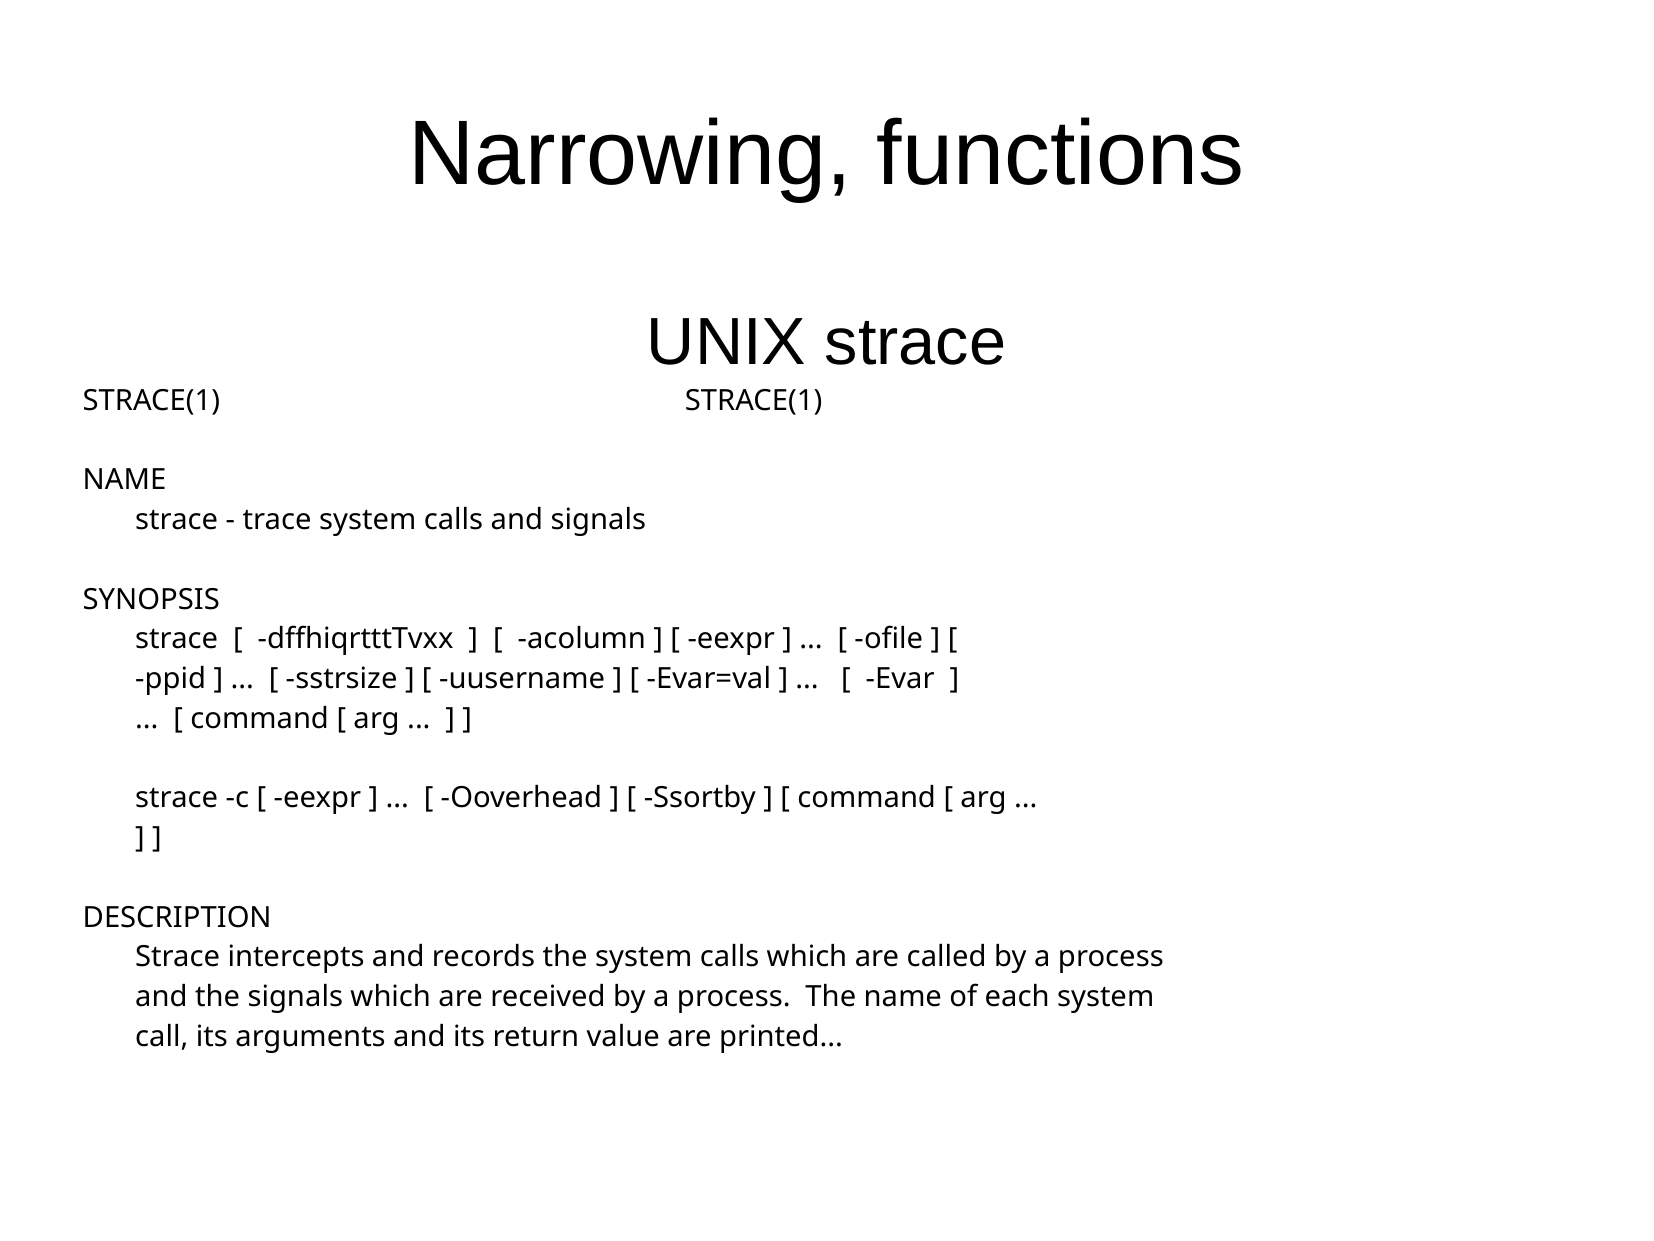

# Narrowing, functions
UNIX strace
STRACE(1) STRACE(1)
NAME
 strace - trace system calls and signals
SYNOPSIS
 strace [ -dffhiqrtttTvxx ] [ -acolumn ] [ -eexpr ] ... [ -ofile ] [
 -ppid ] ... [ -sstrsize ] [ -uusername ] [ -Evar=val ] ... [ -Evar ]
 ... [ command [ arg ... ] ]
 strace -c [ -eexpr ] ... [ -Ooverhead ] [ -Ssortby ] [ command [ arg ...
 ] ]
DESCRIPTION
 Strace intercepts and records the system calls which are called by a process
 and the signals which are received by a process. The name of each system
 call, its arguments and its return value are printed...